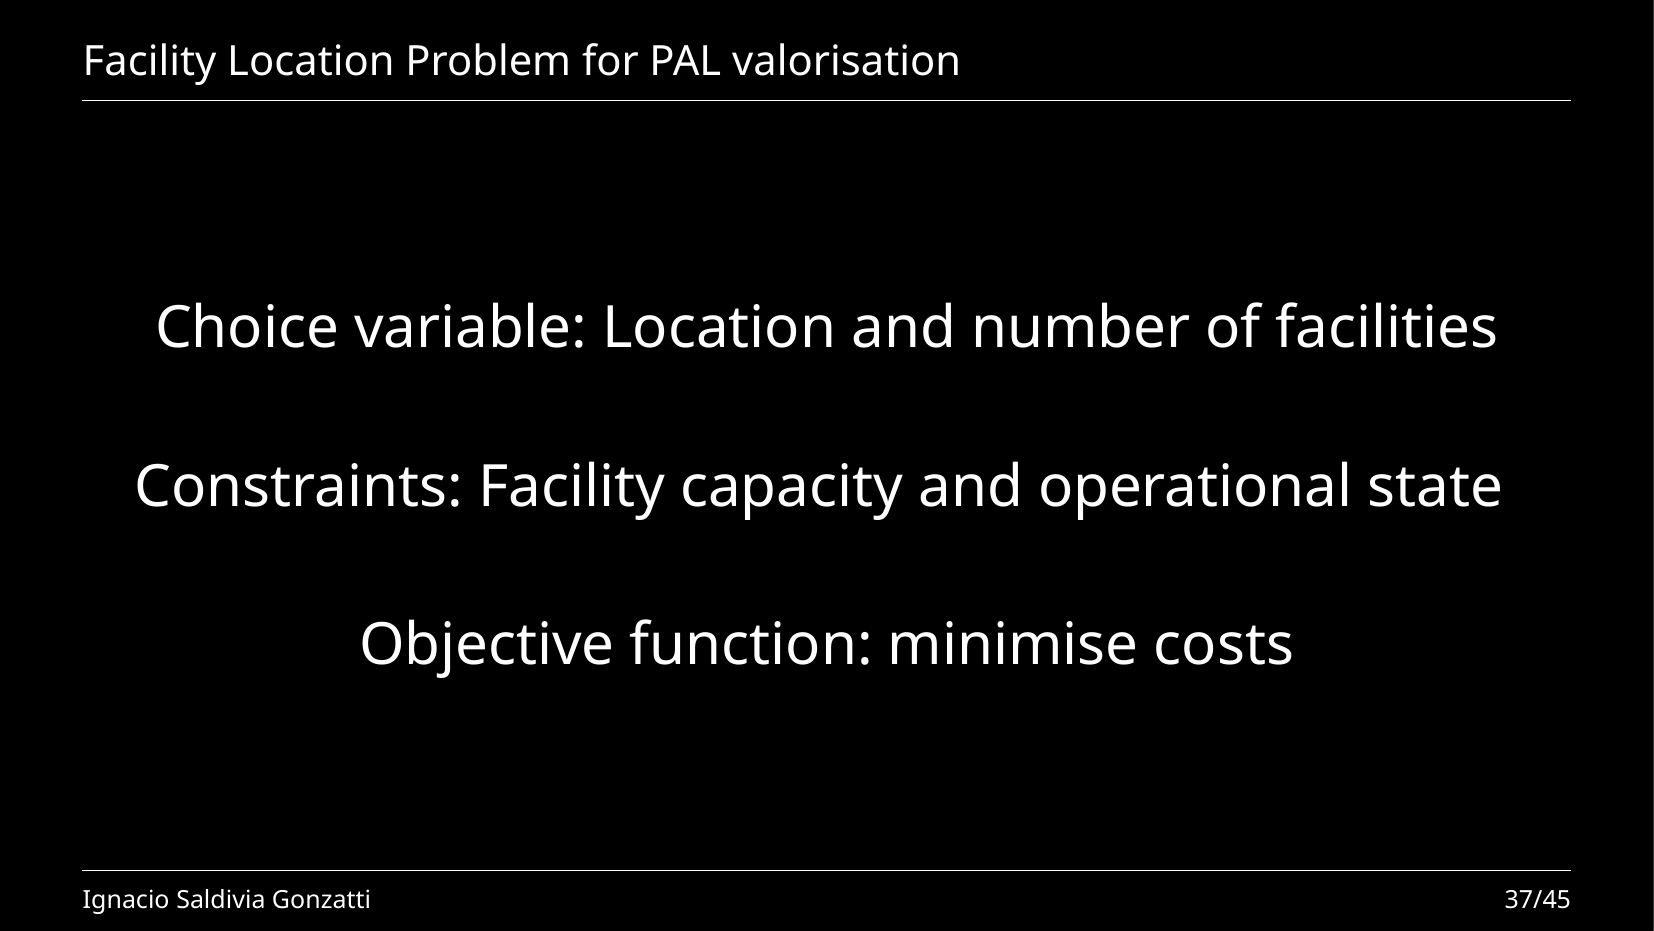

# Facility Location Problem for PAL valorisation
Choice variable: Location and number of facilities
Constraints: Facility capacity and operational state
Objective function: minimise costs
Ignacio Saldivia Gonzatti
37